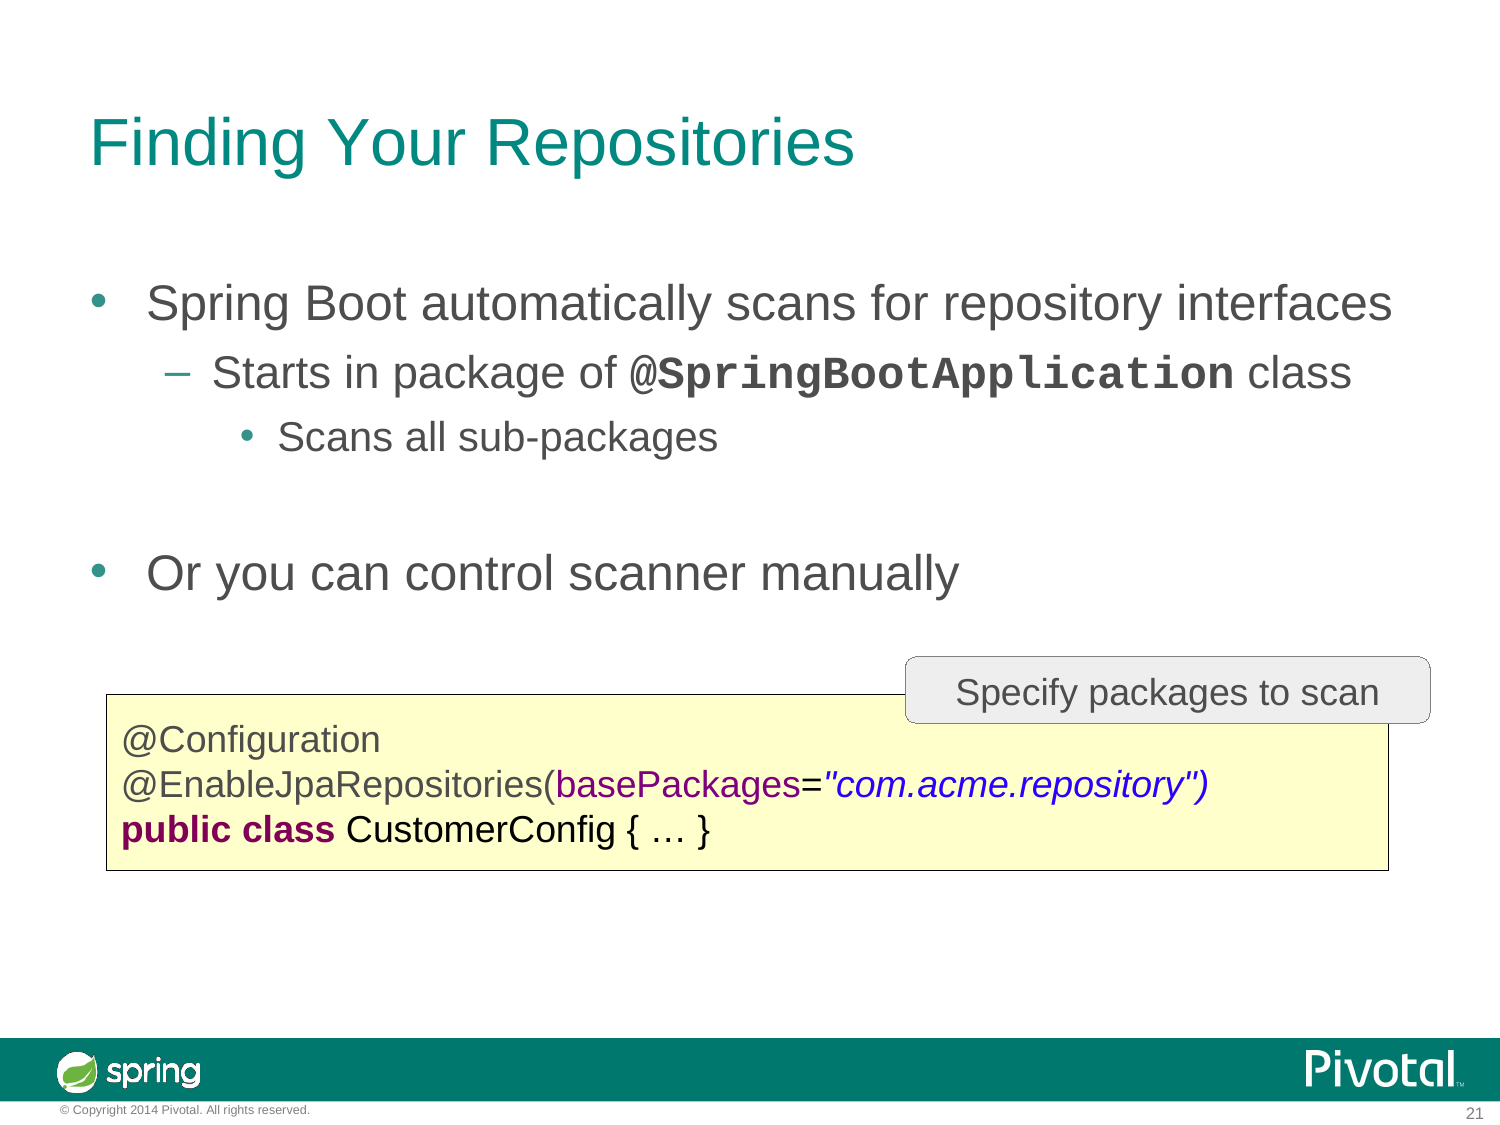

# Finding Your Repositories
Spring Boot automatically scans for repository interfaces
Starts in package of @SpringBootApplication class
Scans all sub-packages
Or you can control scanner manually
Specify packages to scan
@Configuration
@EnableJpaRepositories(basePackages="com.acme.repository")
public class CustomerConfig { … }